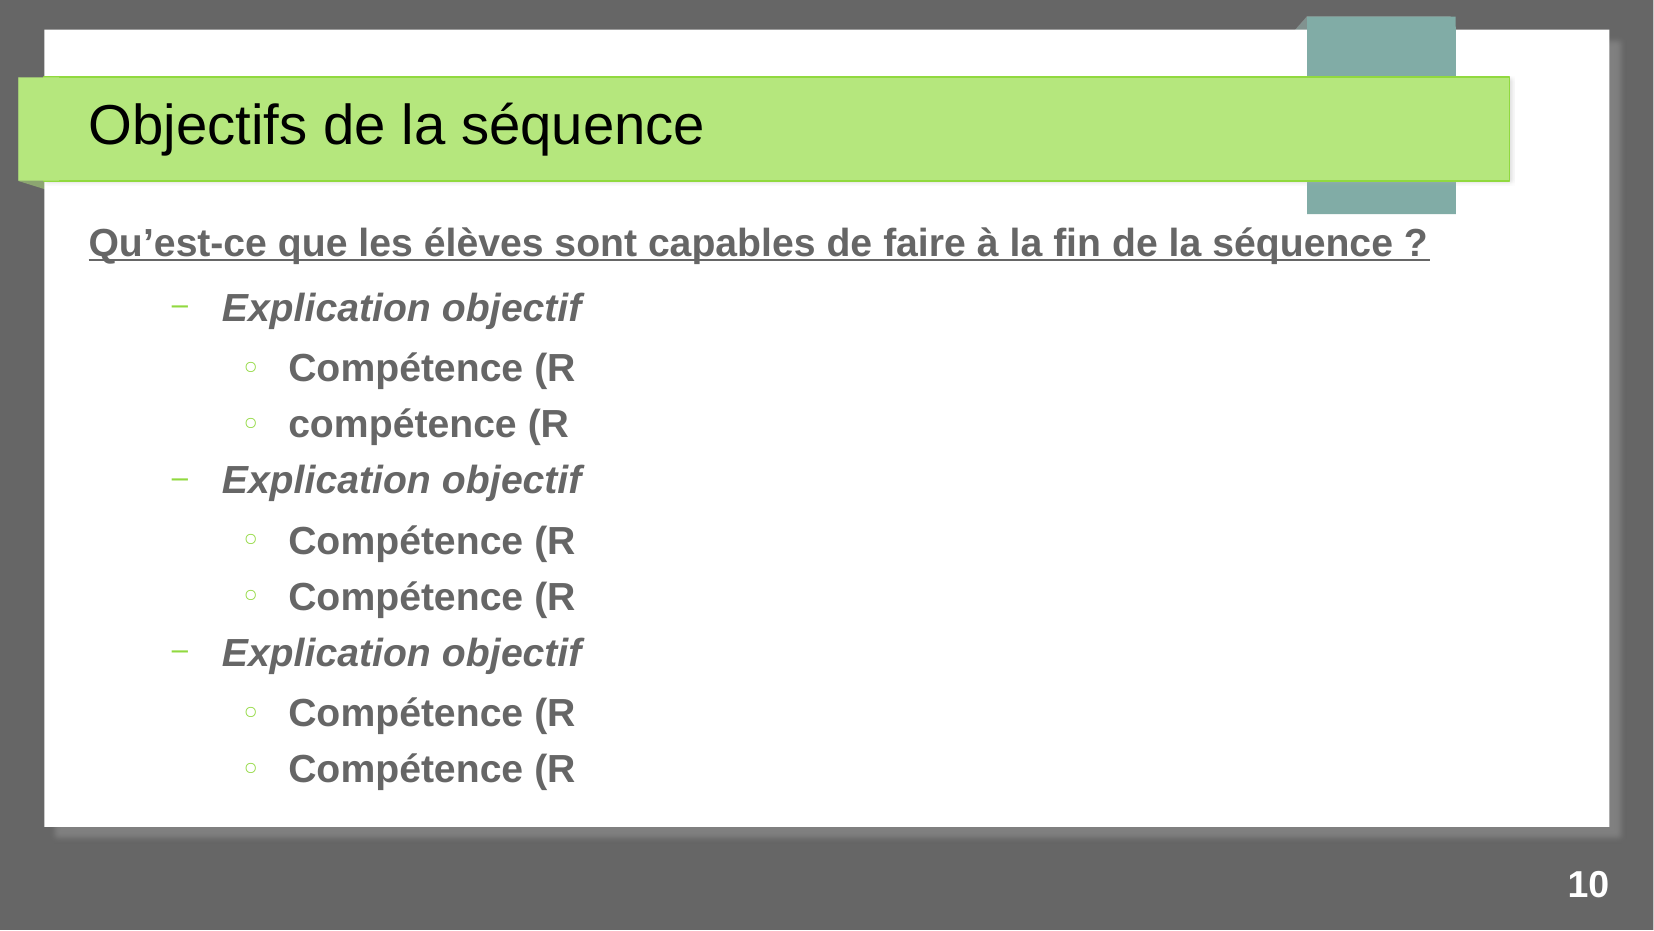

# Objectifs de la séquence
Qu’est-ce que les élèves sont capables de faire à la fin de la séquence ?
Explication objectif
Compétence (R
compétence (R
Explication objectif
Compétence (R
Compétence (R
Explication objectif
Compétence (R
Compétence (R